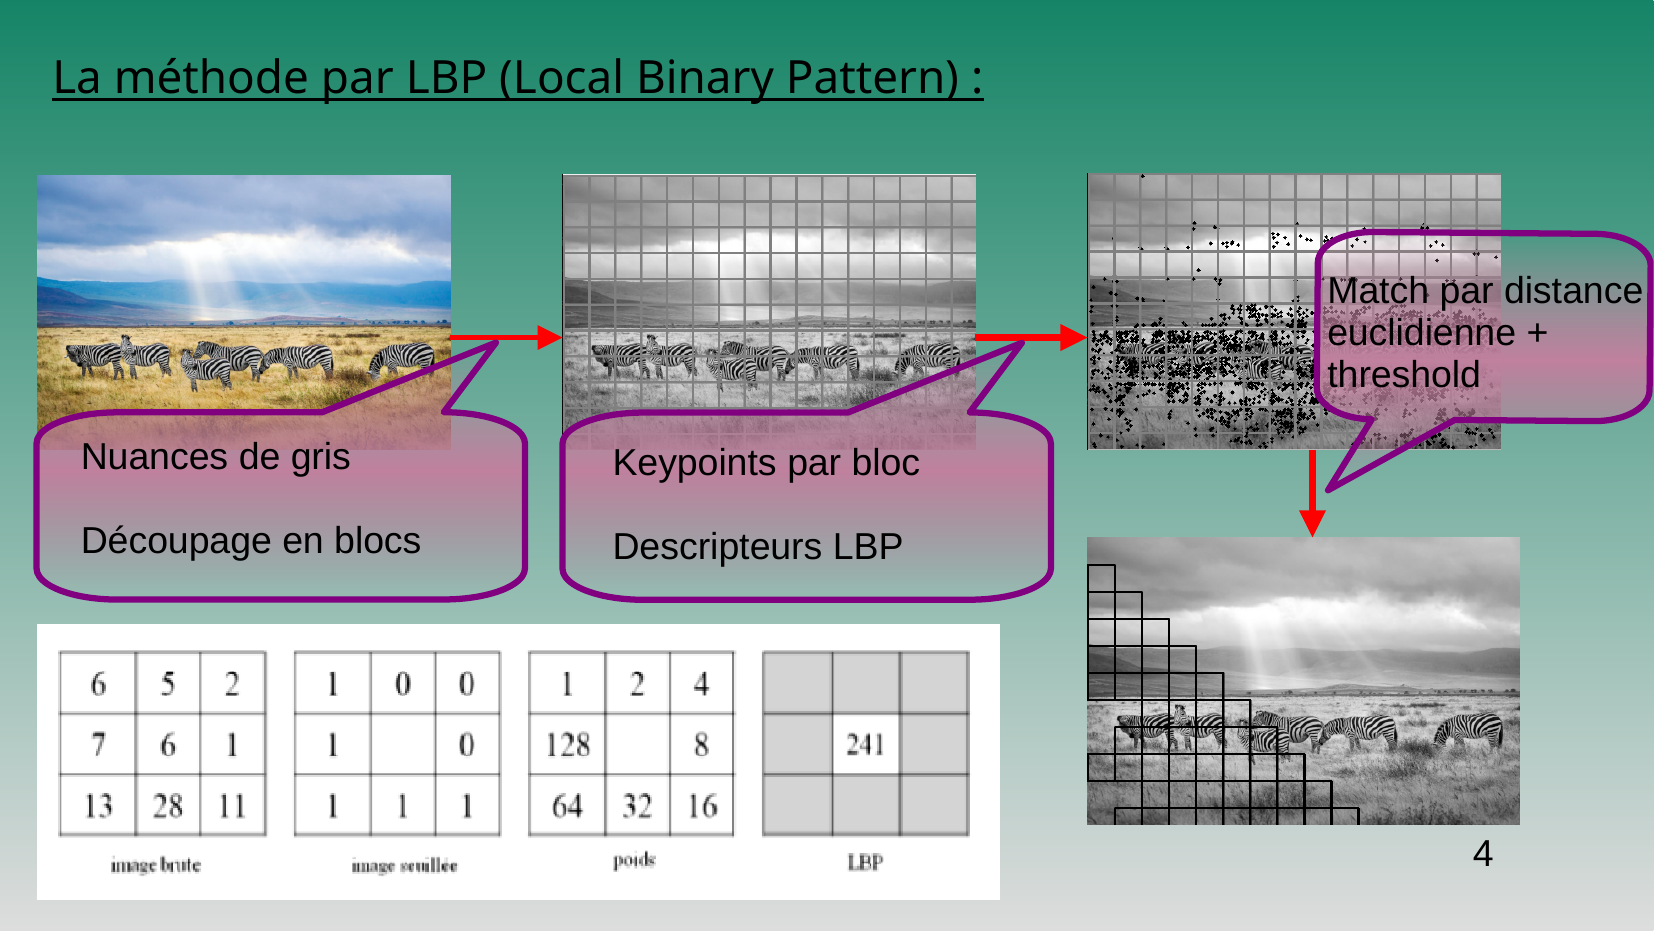

La méthode par LBP (Local Binary Pattern) :
Match par distance euclidienne + threshold
Nuances de gris
Découpage en blocs
Keypoints par bloc
Descripteurs LBP